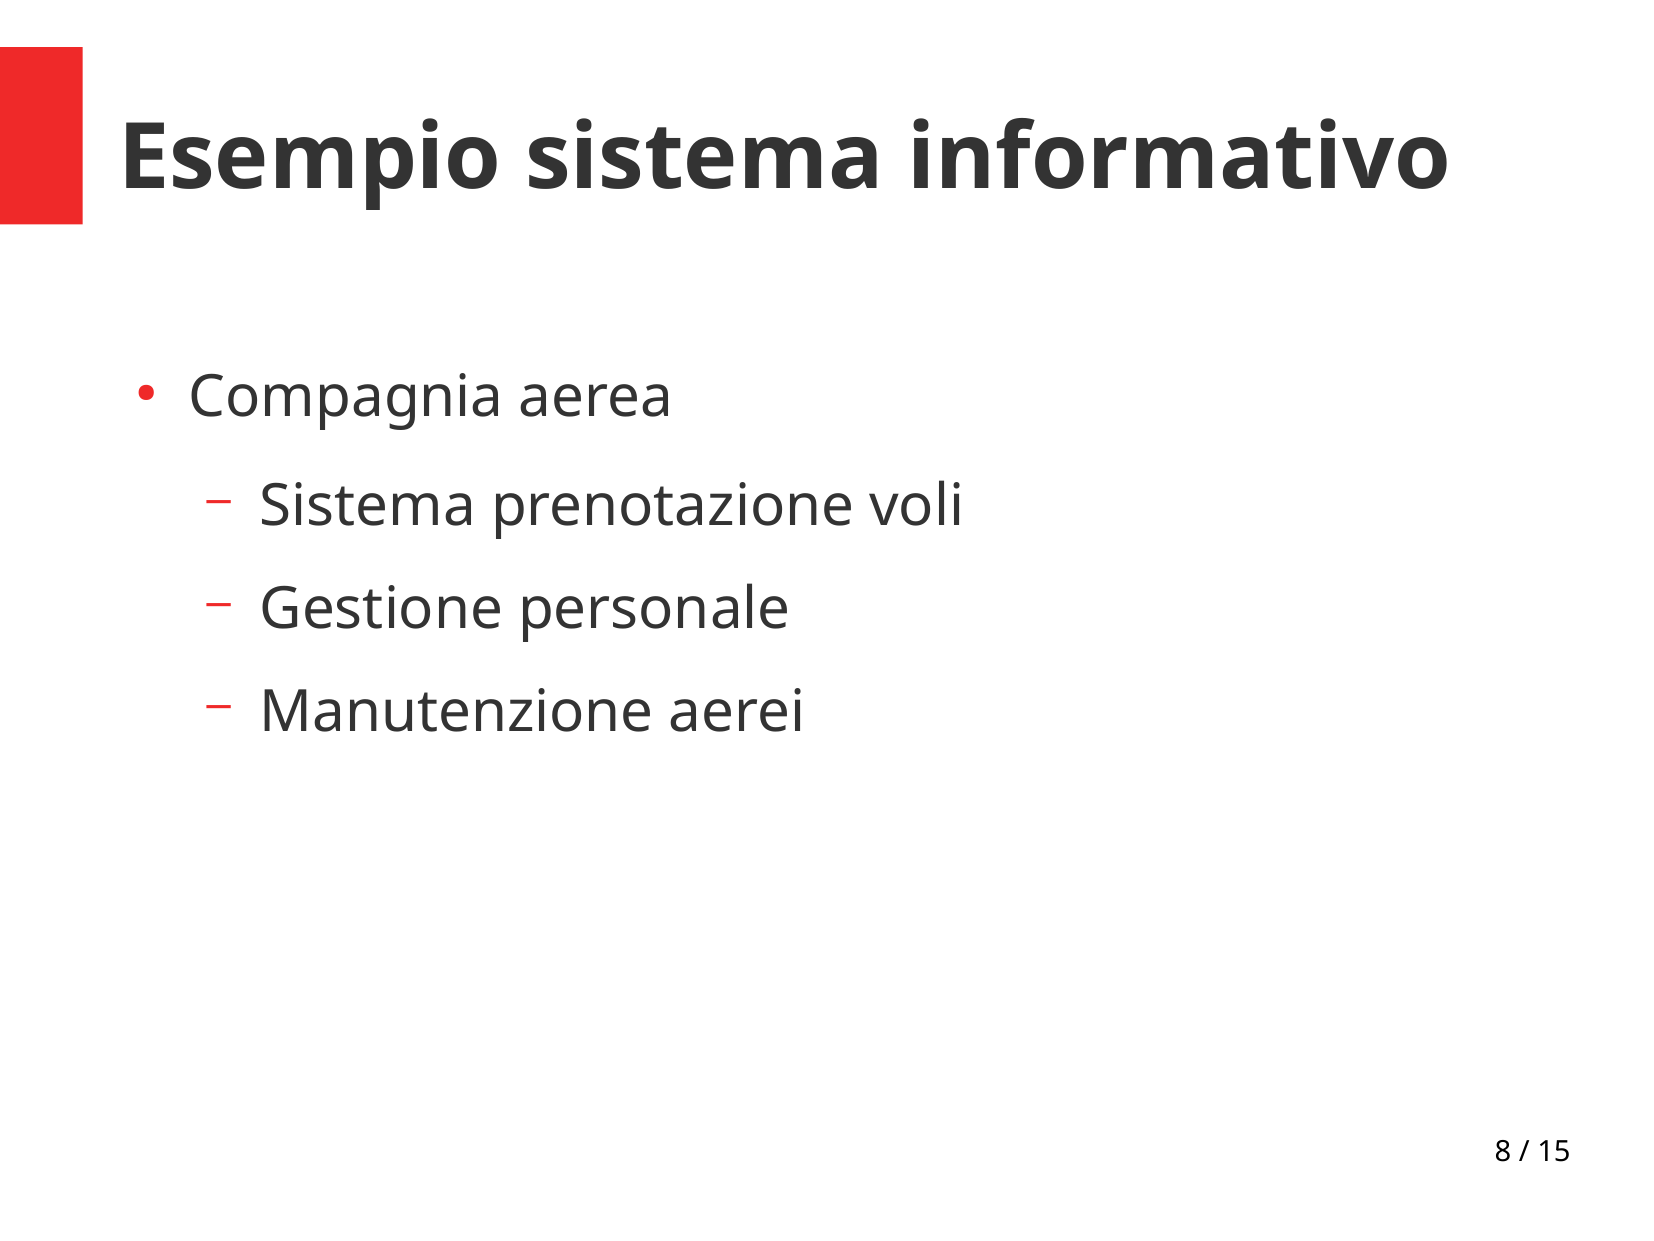

# Esempio sistema informativo
Compagnia aerea
Sistema prenotazione voli
Gestione personale
Manutenzione aerei
8